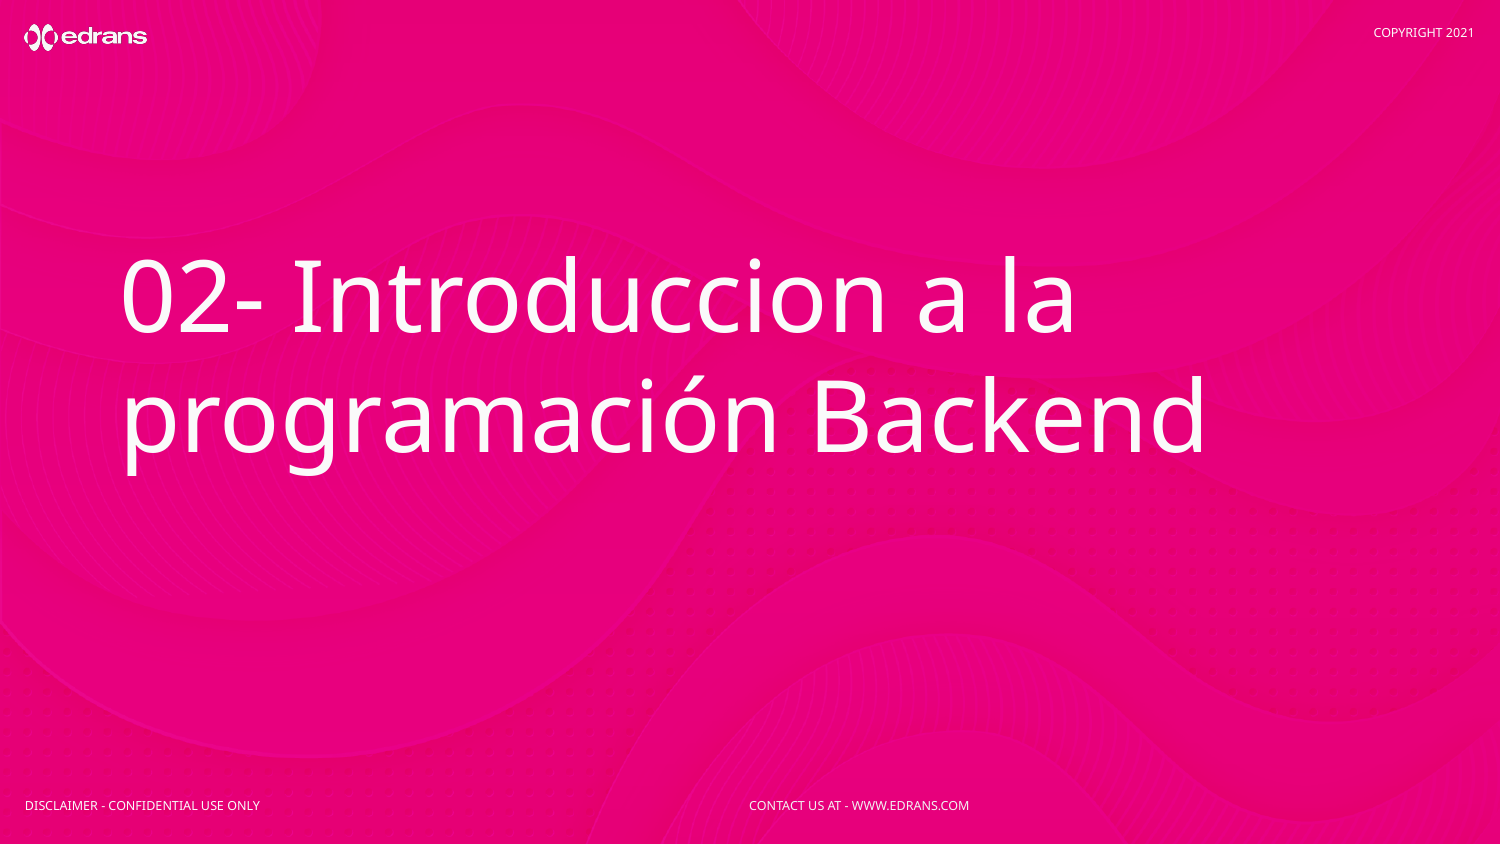

# 02- Introduccion a la programación Backend